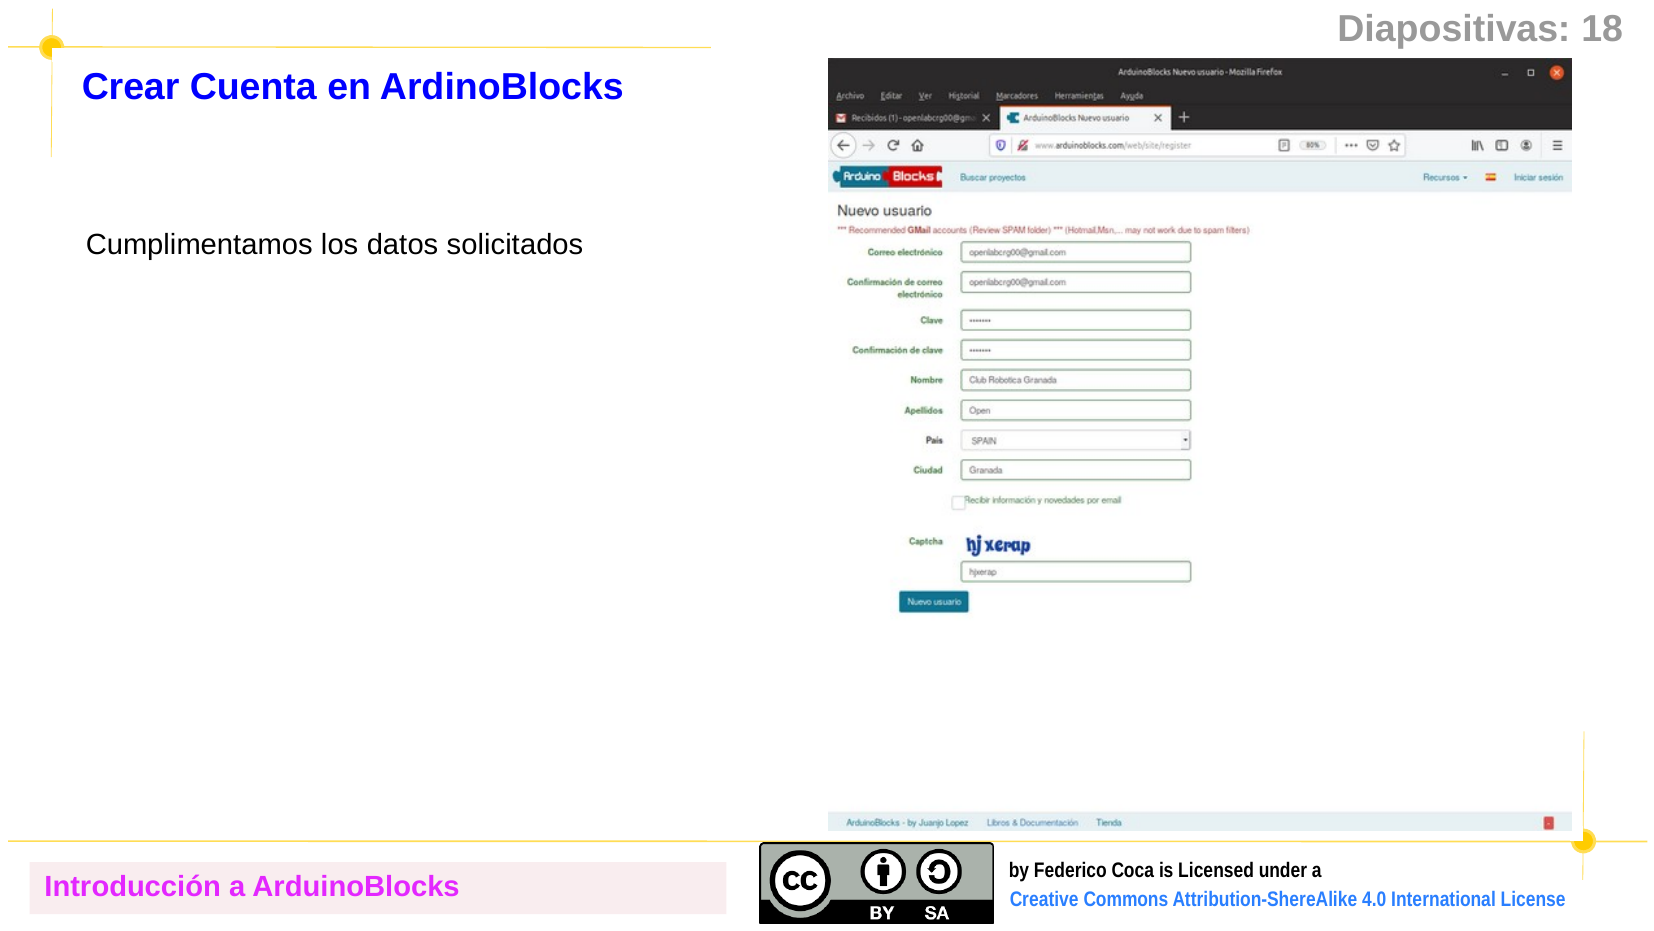

Diapositivas: 18
Crear Cuenta en ArdinoBlocks
Cumplimentamos los datos solicitados
Introducción a ArduinoBlocks